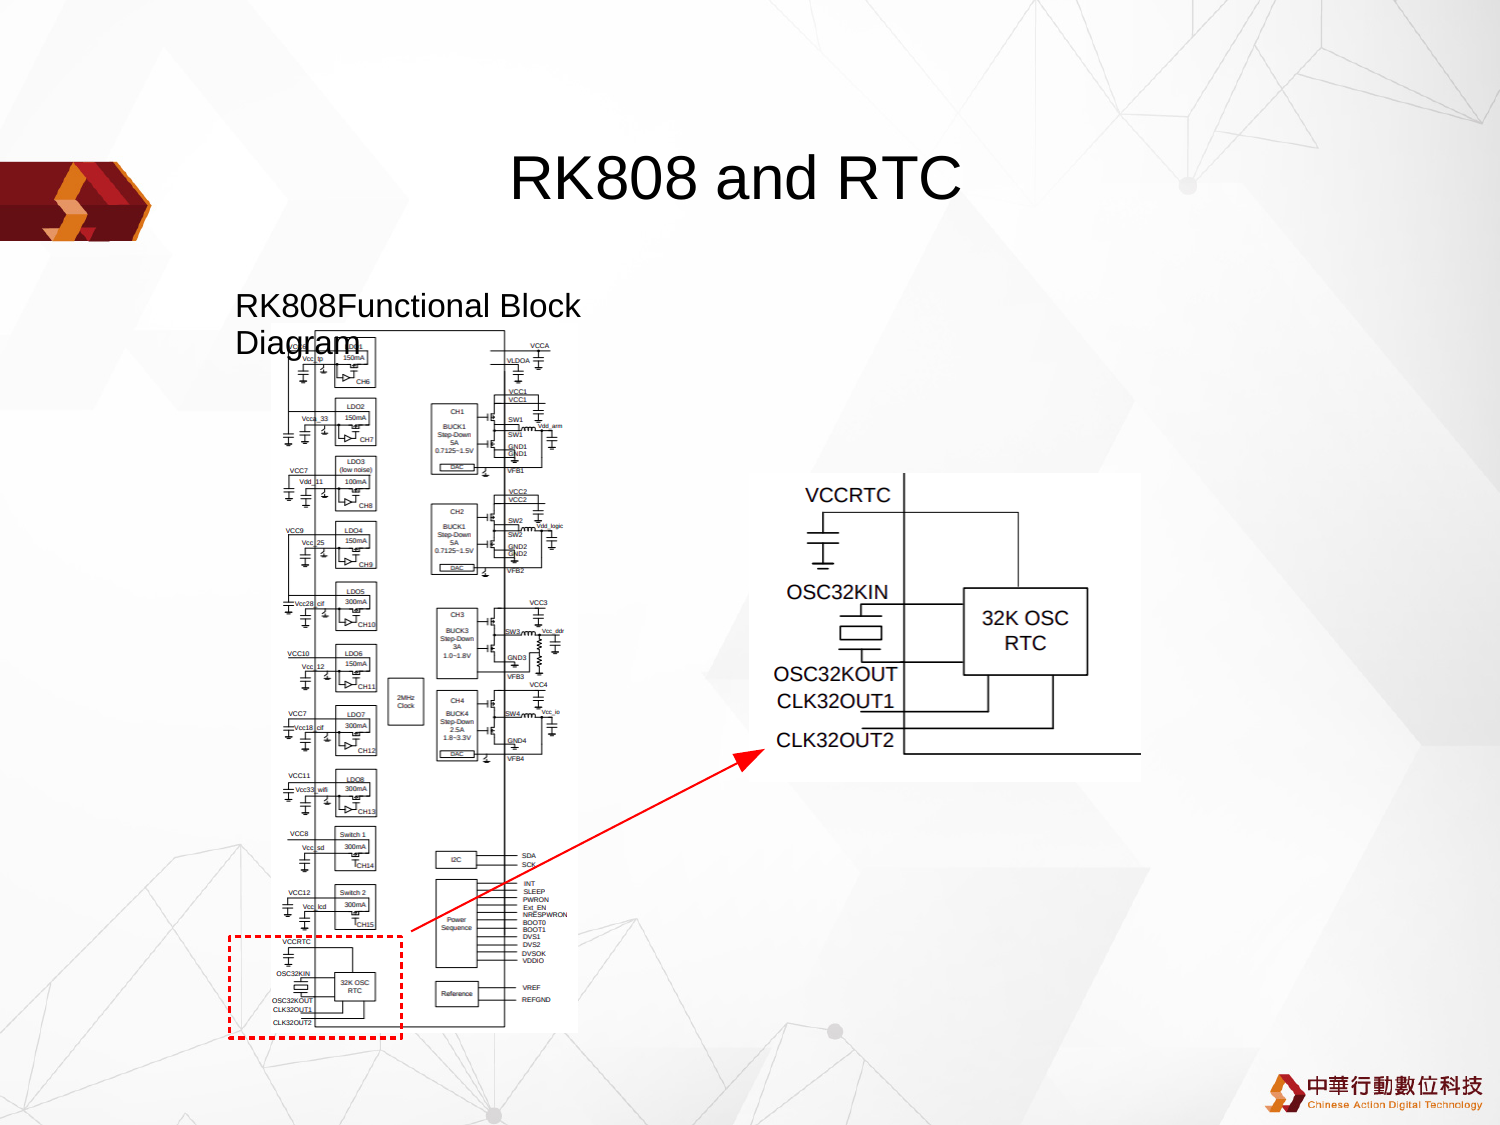

# RK808 and RTC
RK808Functional Block Diagram